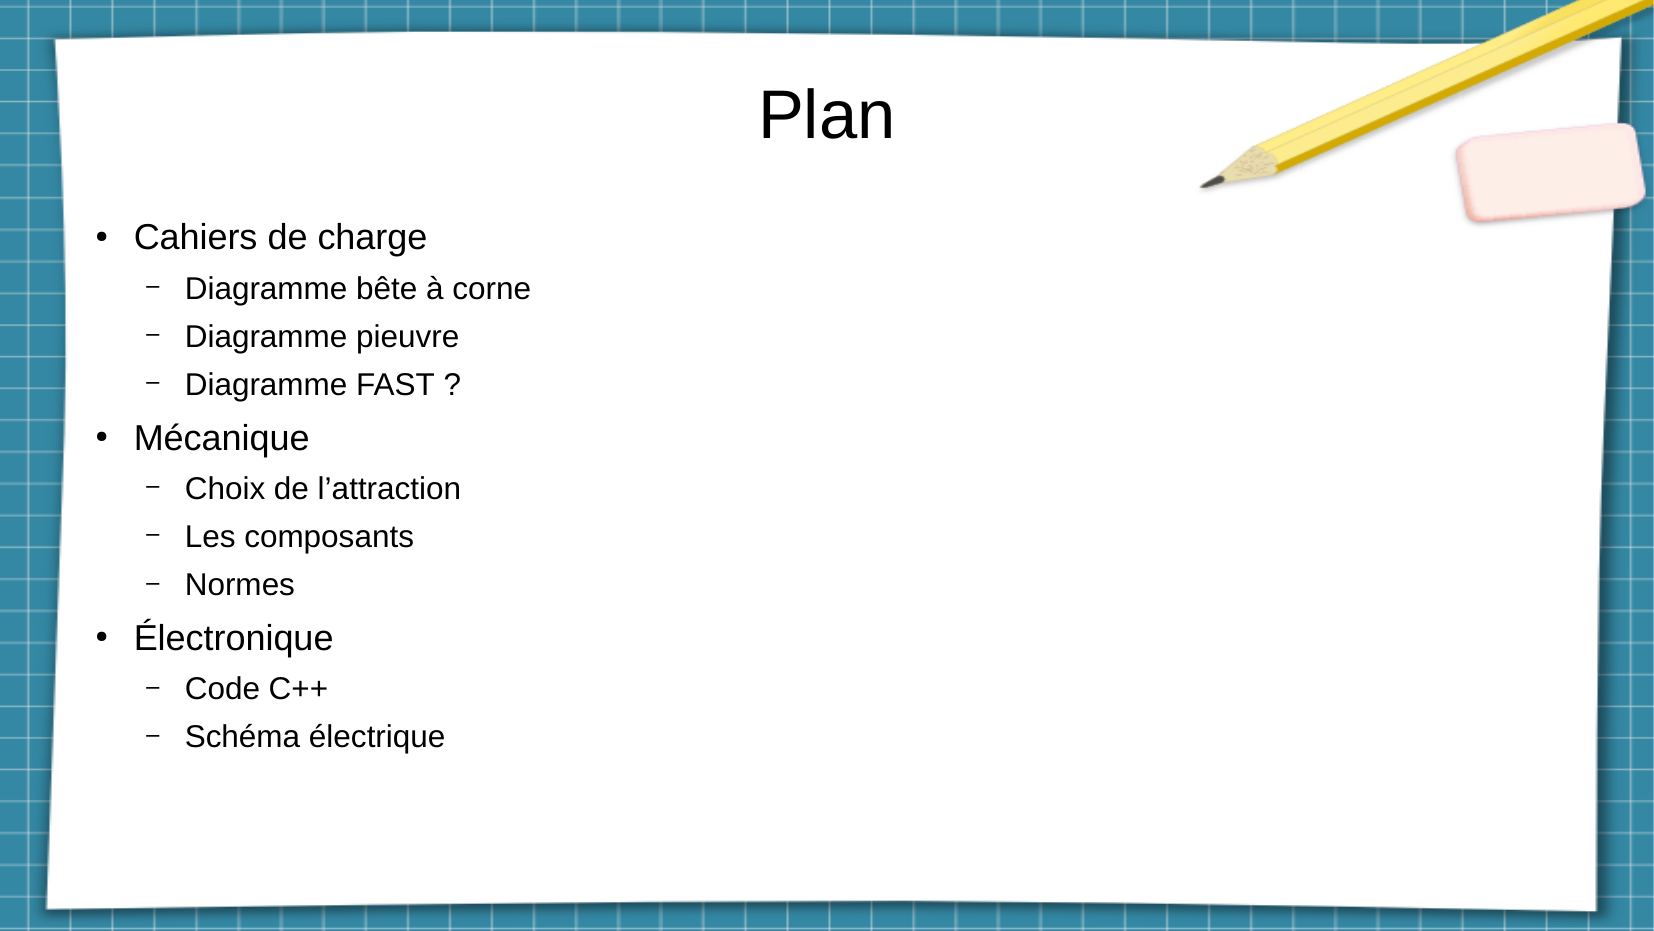

# Plan
Cahiers de charge
Diagramme bête à corne
Diagramme pieuvre
Diagramme FAST ?
Mécanique
Choix de l’attraction
Les composants
Normes
Électronique
Code C++
Schéma électrique